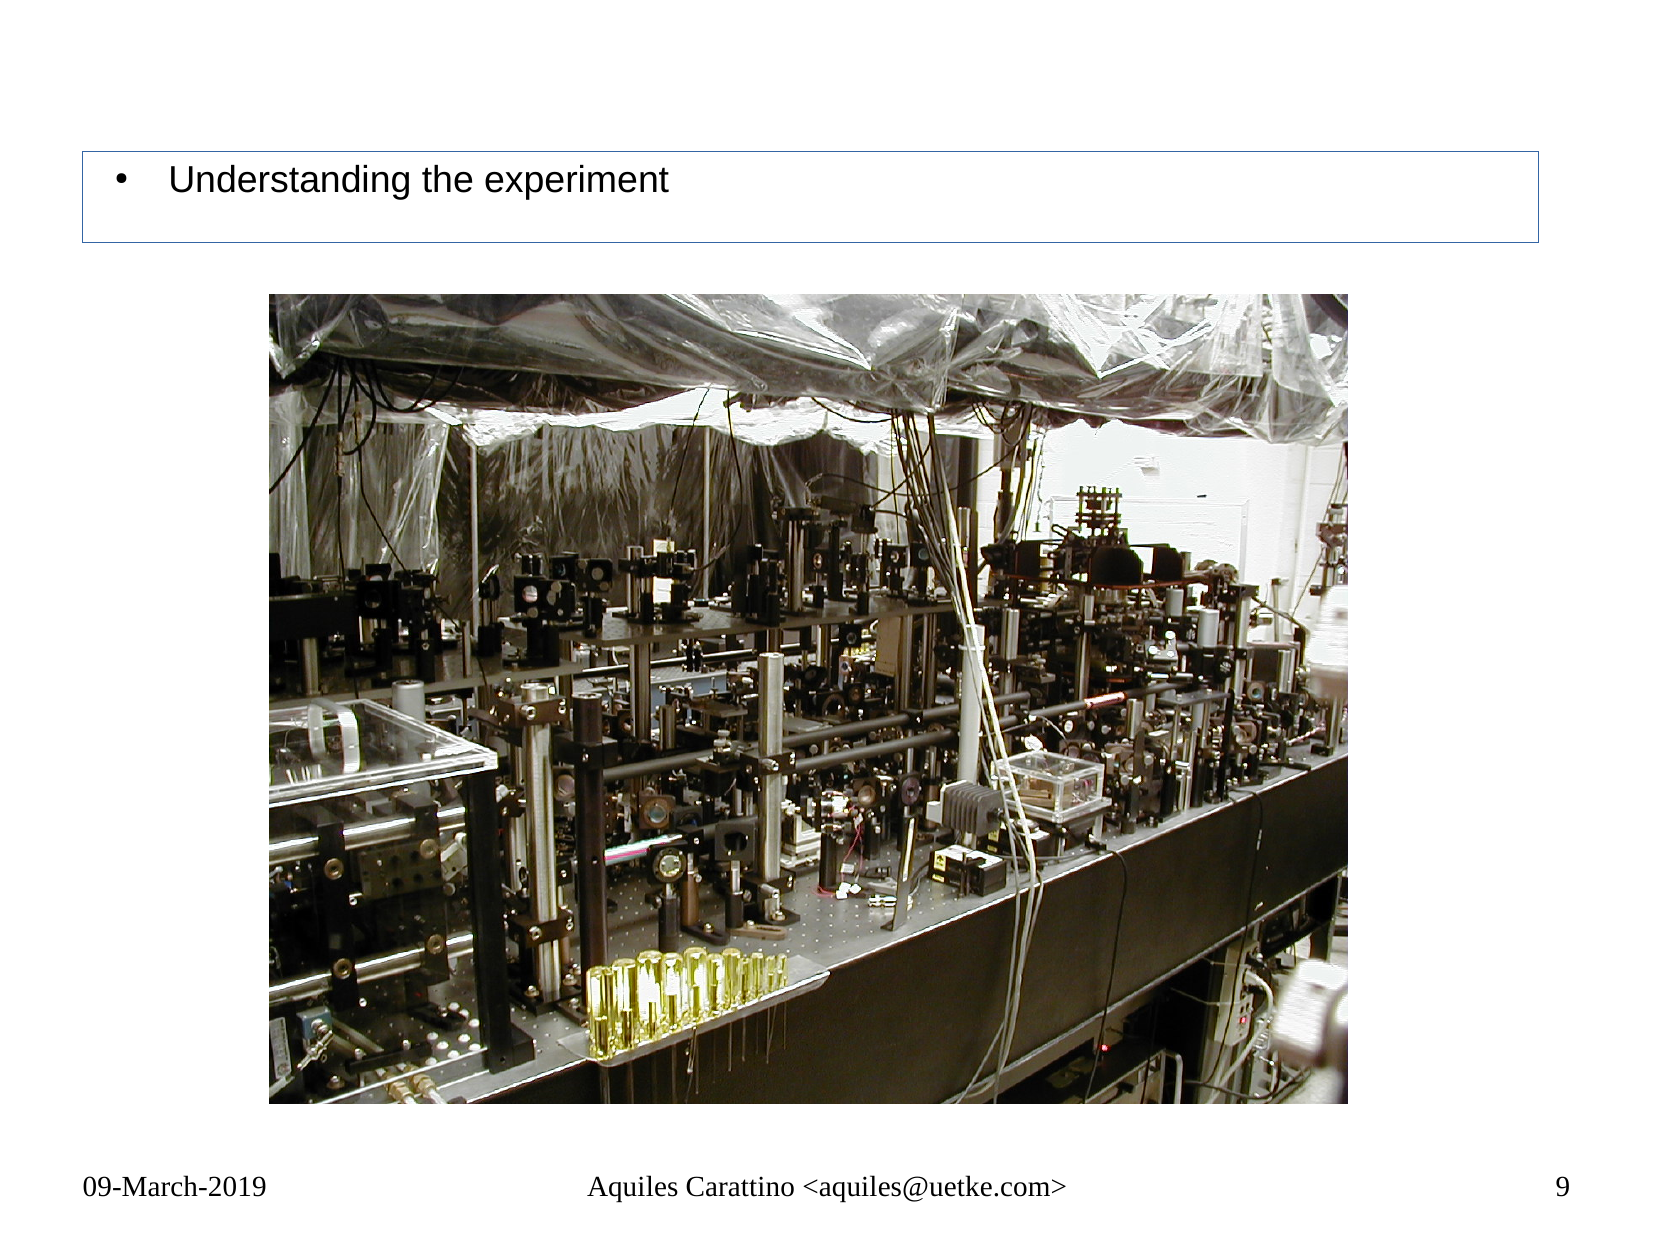

Understanding the experiment
09-March-2019
Aquiles Carattino <aquiles@uetke.com>
9